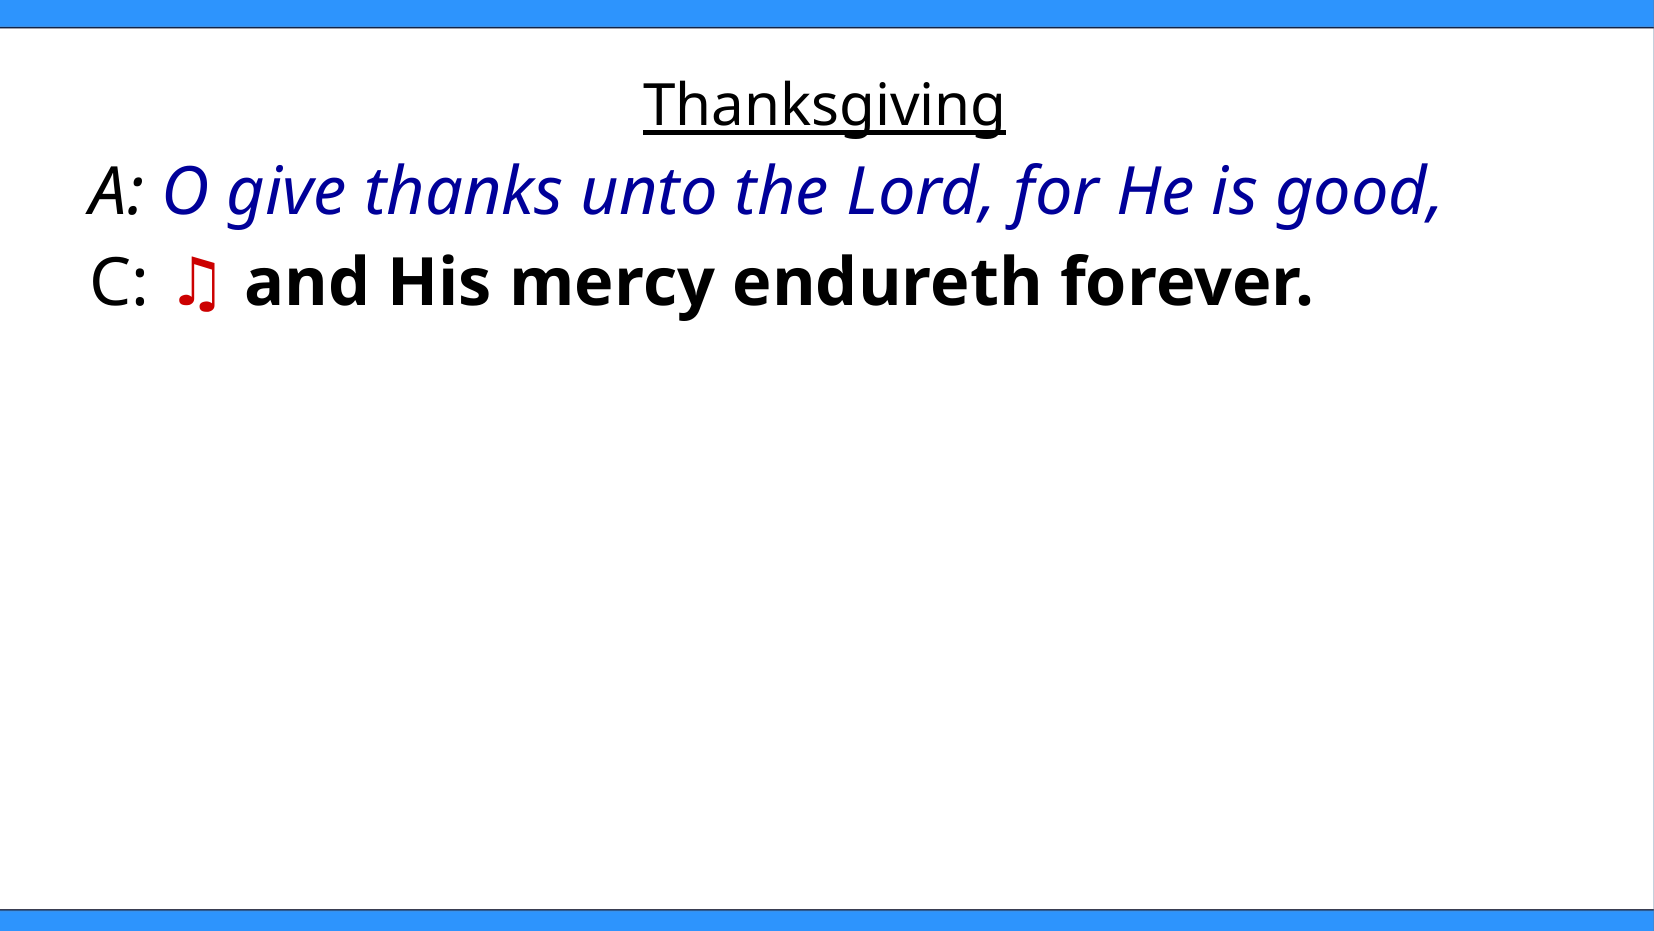

Thanksgiving
A: O give thanks unto the Lord, for He is good,
C: ♫ and His mercy endureth forever.